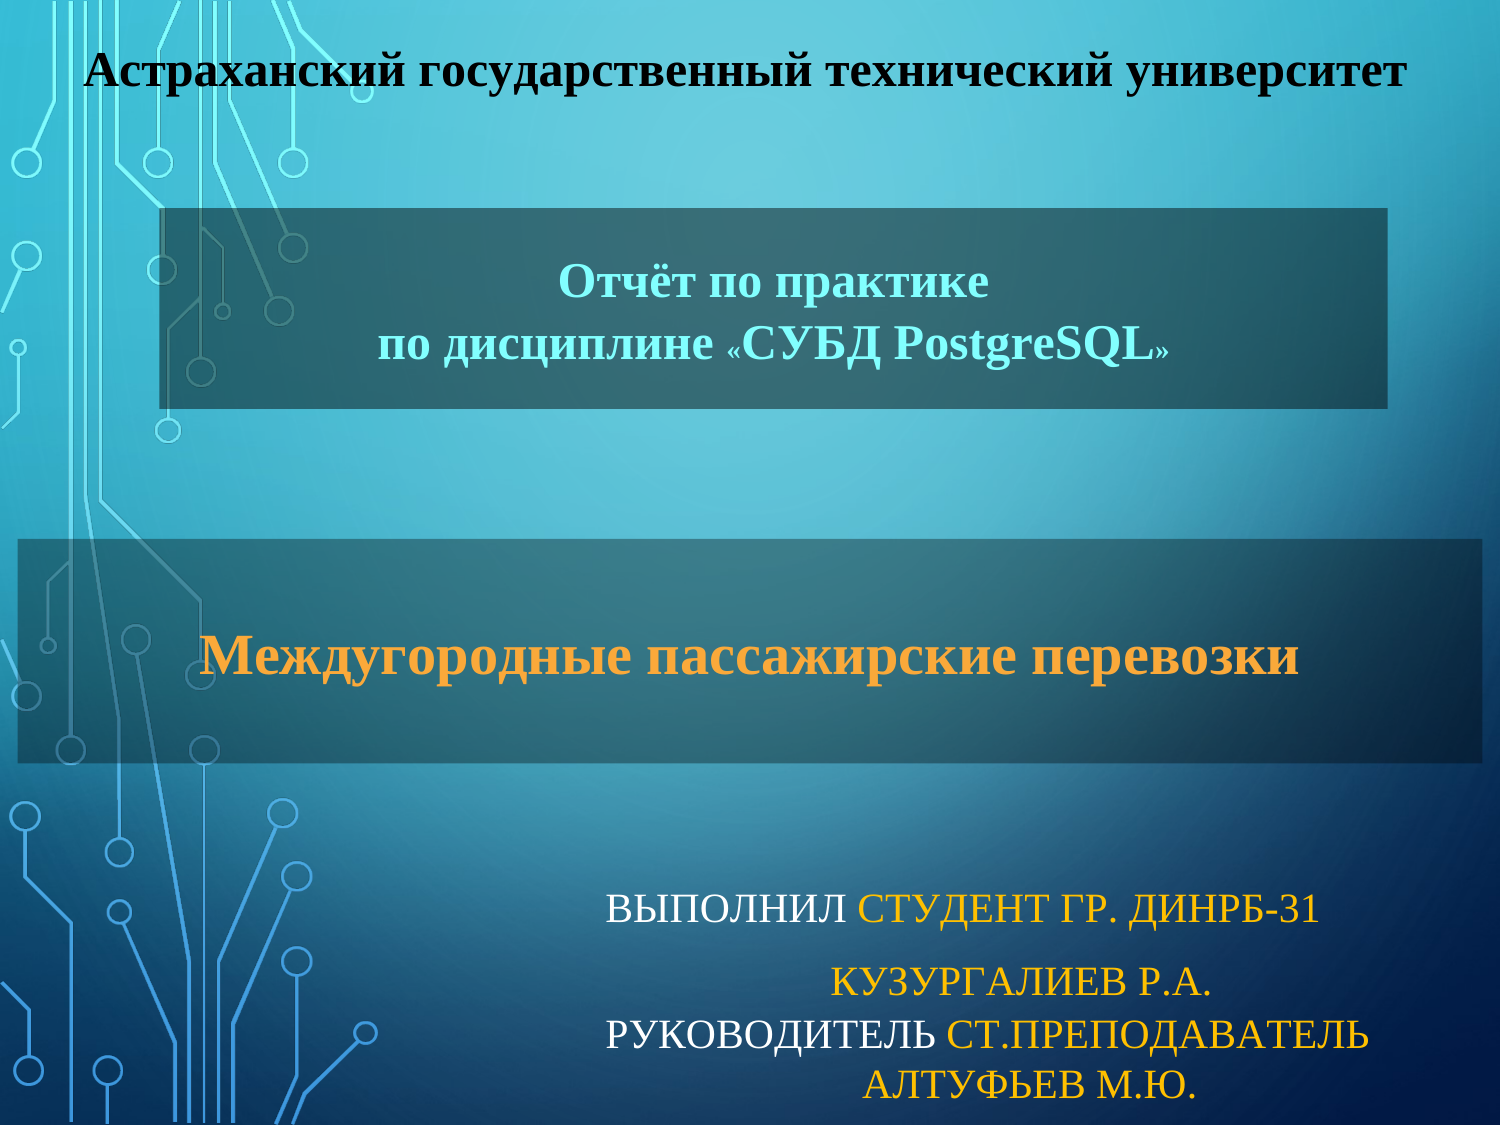

Астраханский государственный технический университет
Отчёт по практике
по дисциплине «СУБД PostgreSQL»
Междугородные пассажирские перевозки
ВЫПОЛНИЛ СТУДЕНТ ГР. ДИНРБ-31
 	КУЗУРГАЛИЕВ Р.А.
РУКОВОДИТЕЛЬ СТ.ПРЕПОДАВАТЕЛЬ 	 АЛТУФЬЕВ М.Ю.